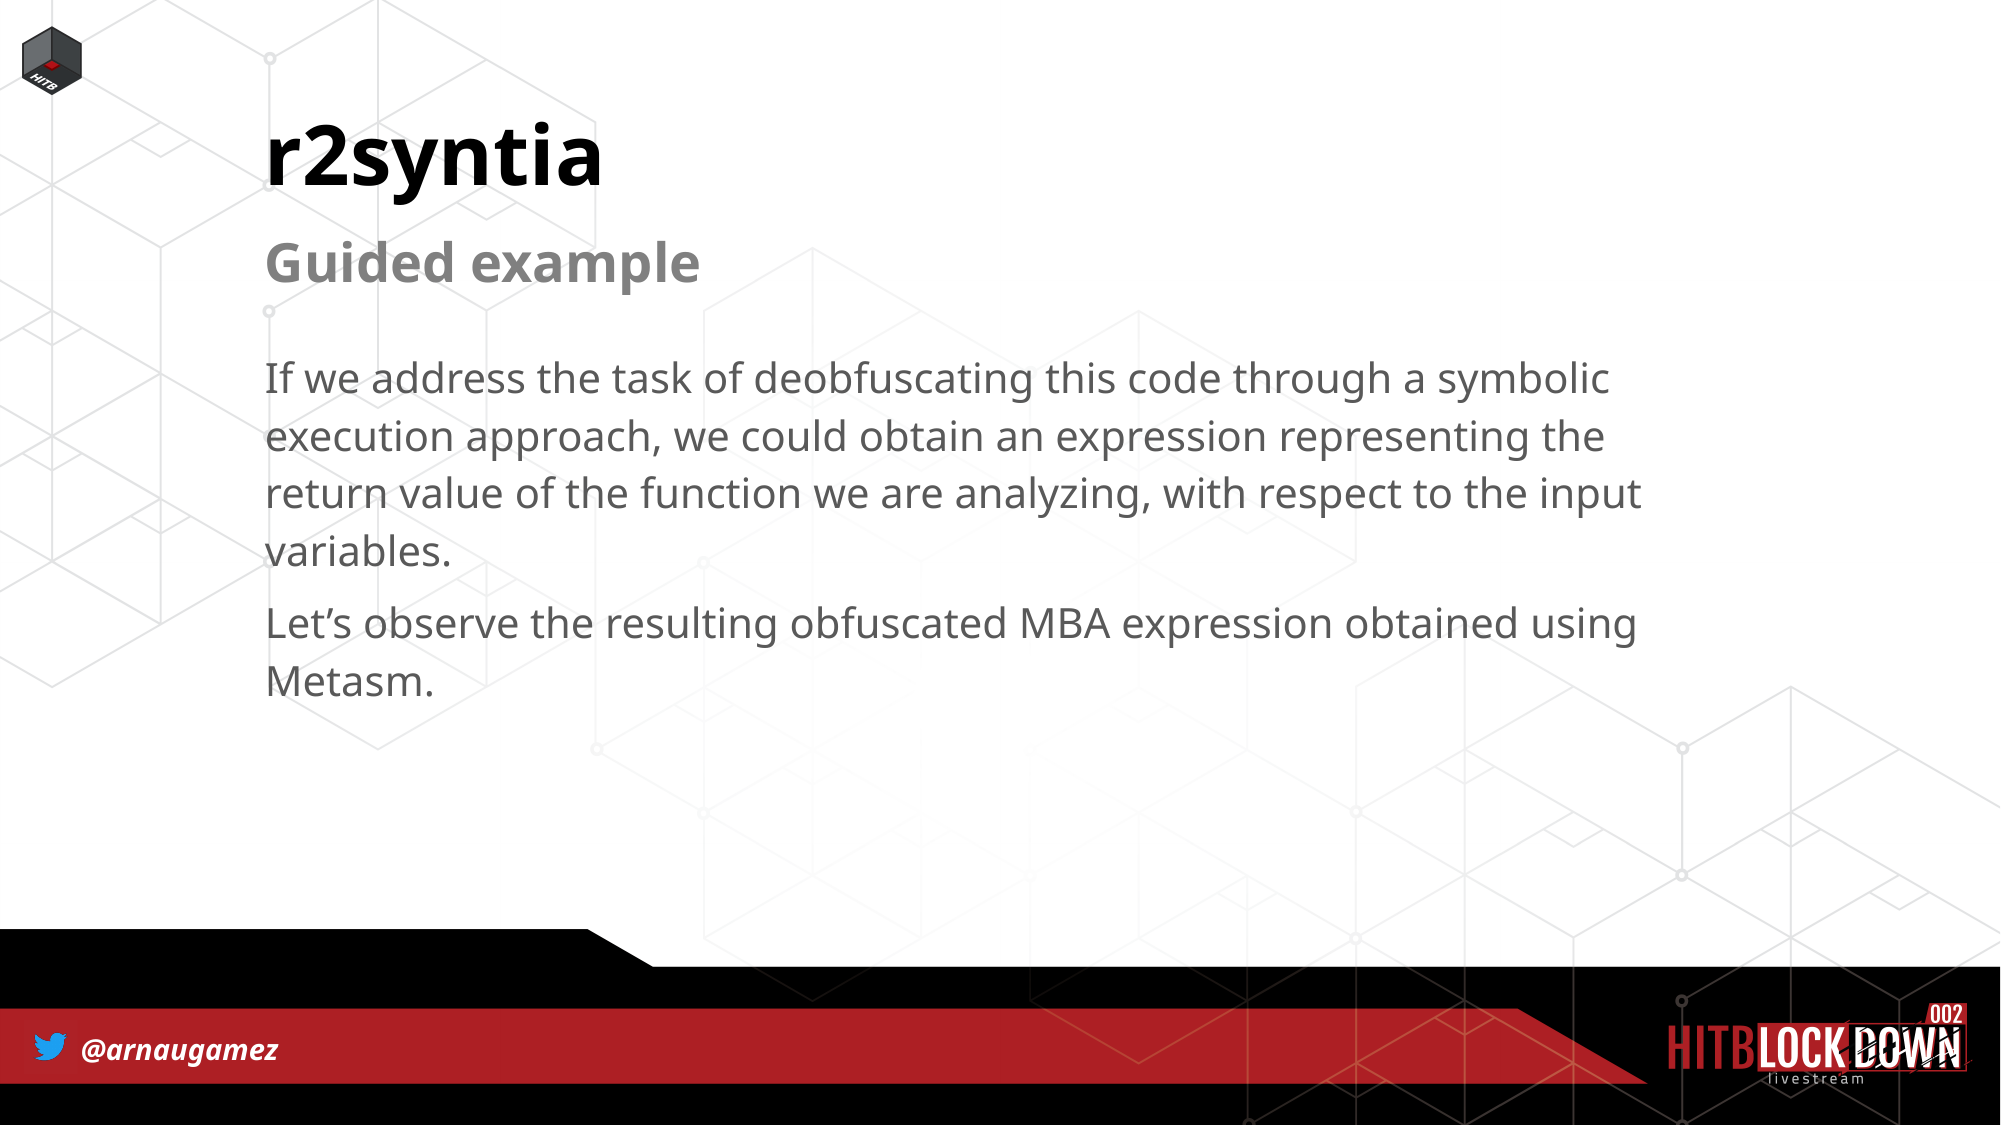

# r2syntia
Guided example
If we address the task of deobfuscating this code through a symbolic execution approach, we could obtain an expression representing the return value of the function we are analyzing, with respect to the input variables.
Let’s observe the resulting obfuscated MBA expression obtained using Metasm.